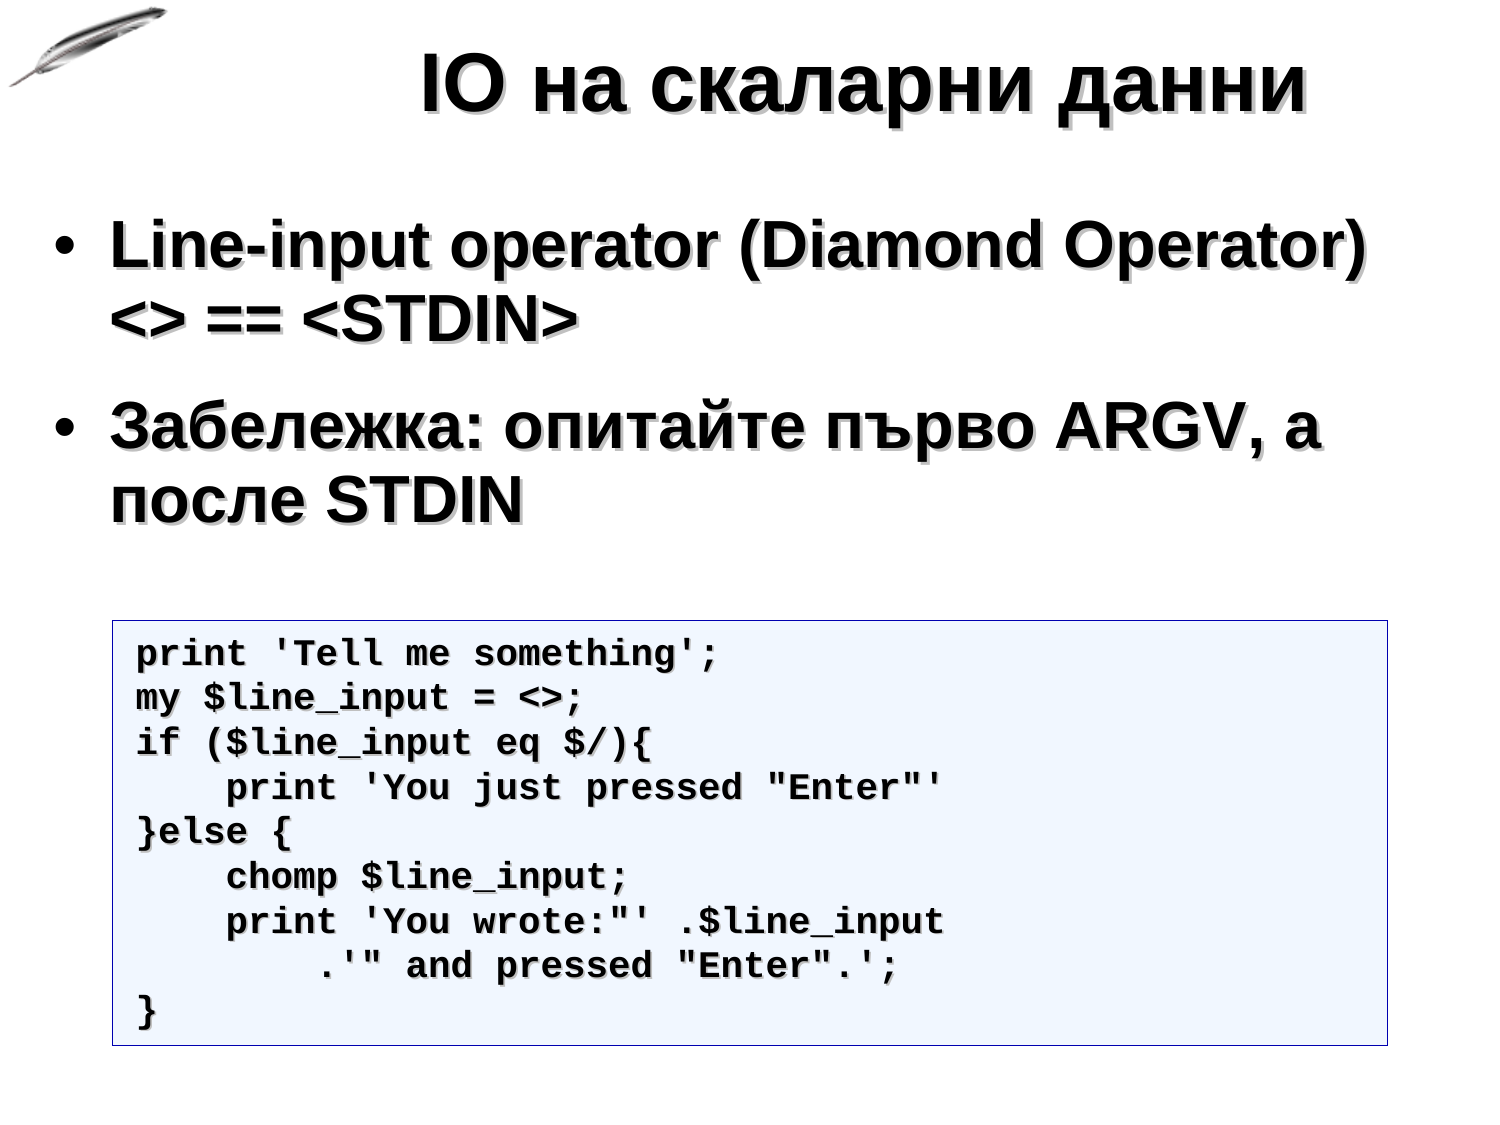

# IO на скаларни данни
Line-input operator (Diamond Operator)
<> == <STDIN>
Забележка: опитайте първо ARGV, а после STDIN
print 'Tell me something';
my $line_input = <>;
if ($line_input eq $/){
 print 'You just pressed "Enter"'
}else {
 chomp $line_input;
 print 'You wrote:"' .$line_input
 .'" and pressed "Enter".';
}